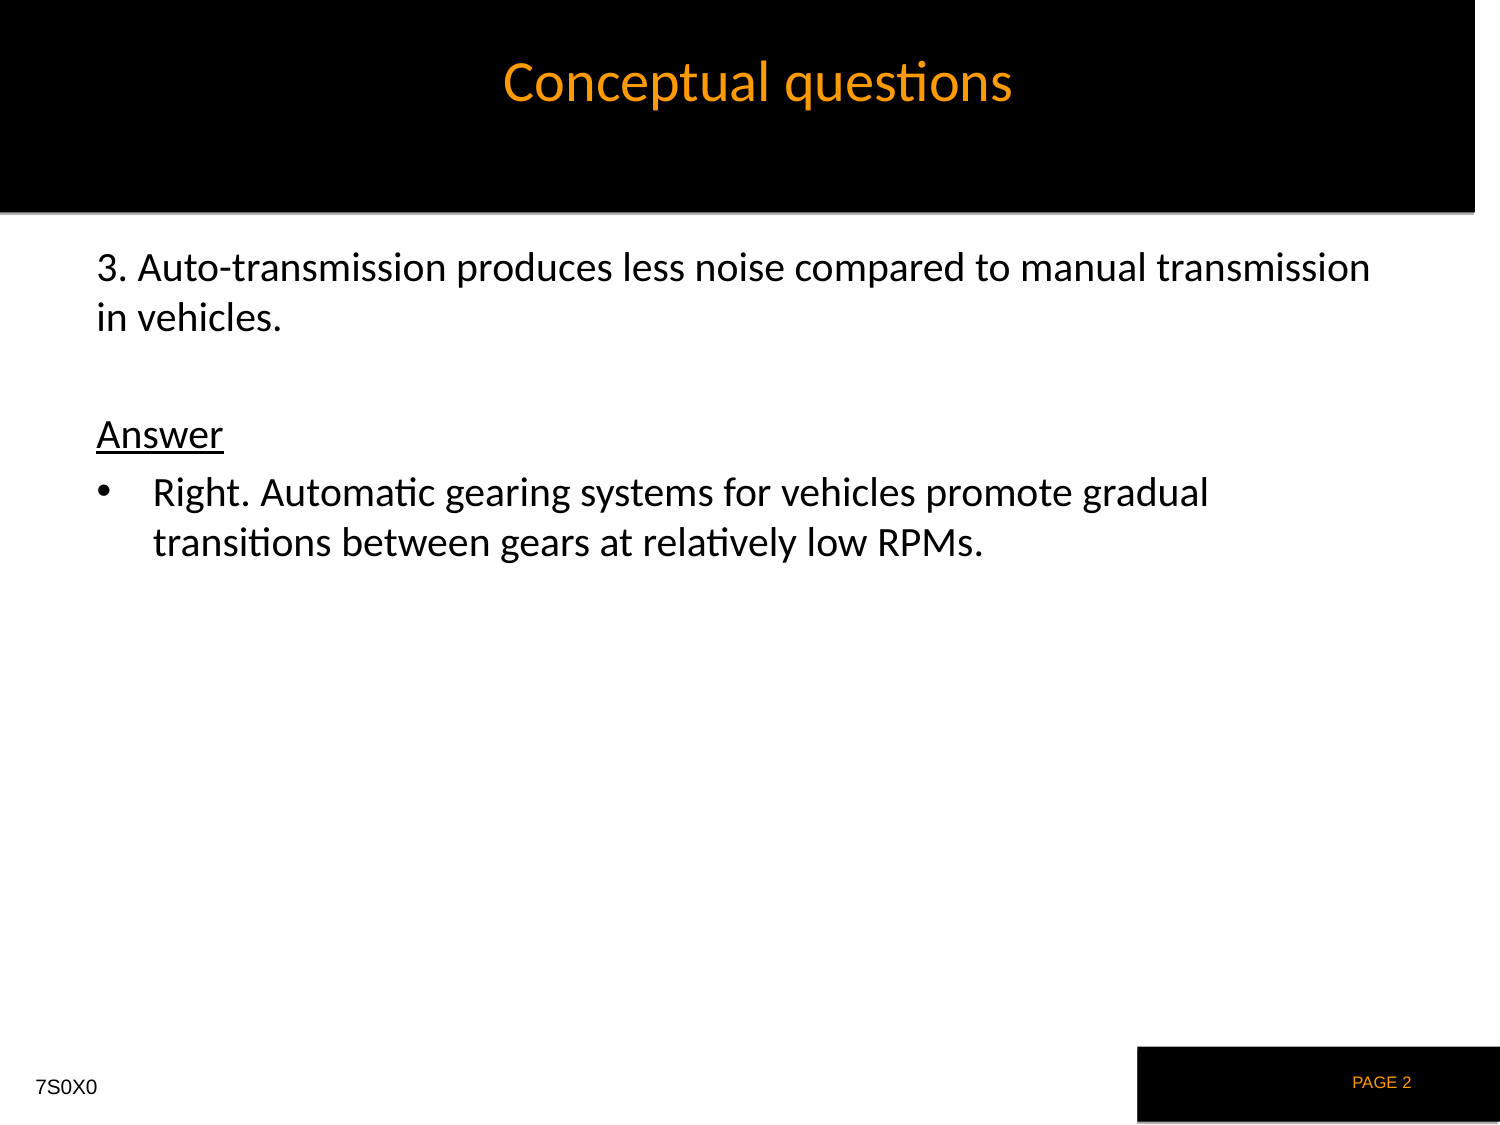

# Conceptual questions
3. Auto-transmission produces less noise compared to manual transmission in vehicles.
Answer
Right. Automatic gearing systems for vehicles promote gradual transitions between gears at relatively low RPMs.
PAGE 2
7S0X0
2017/02/09
PAGE